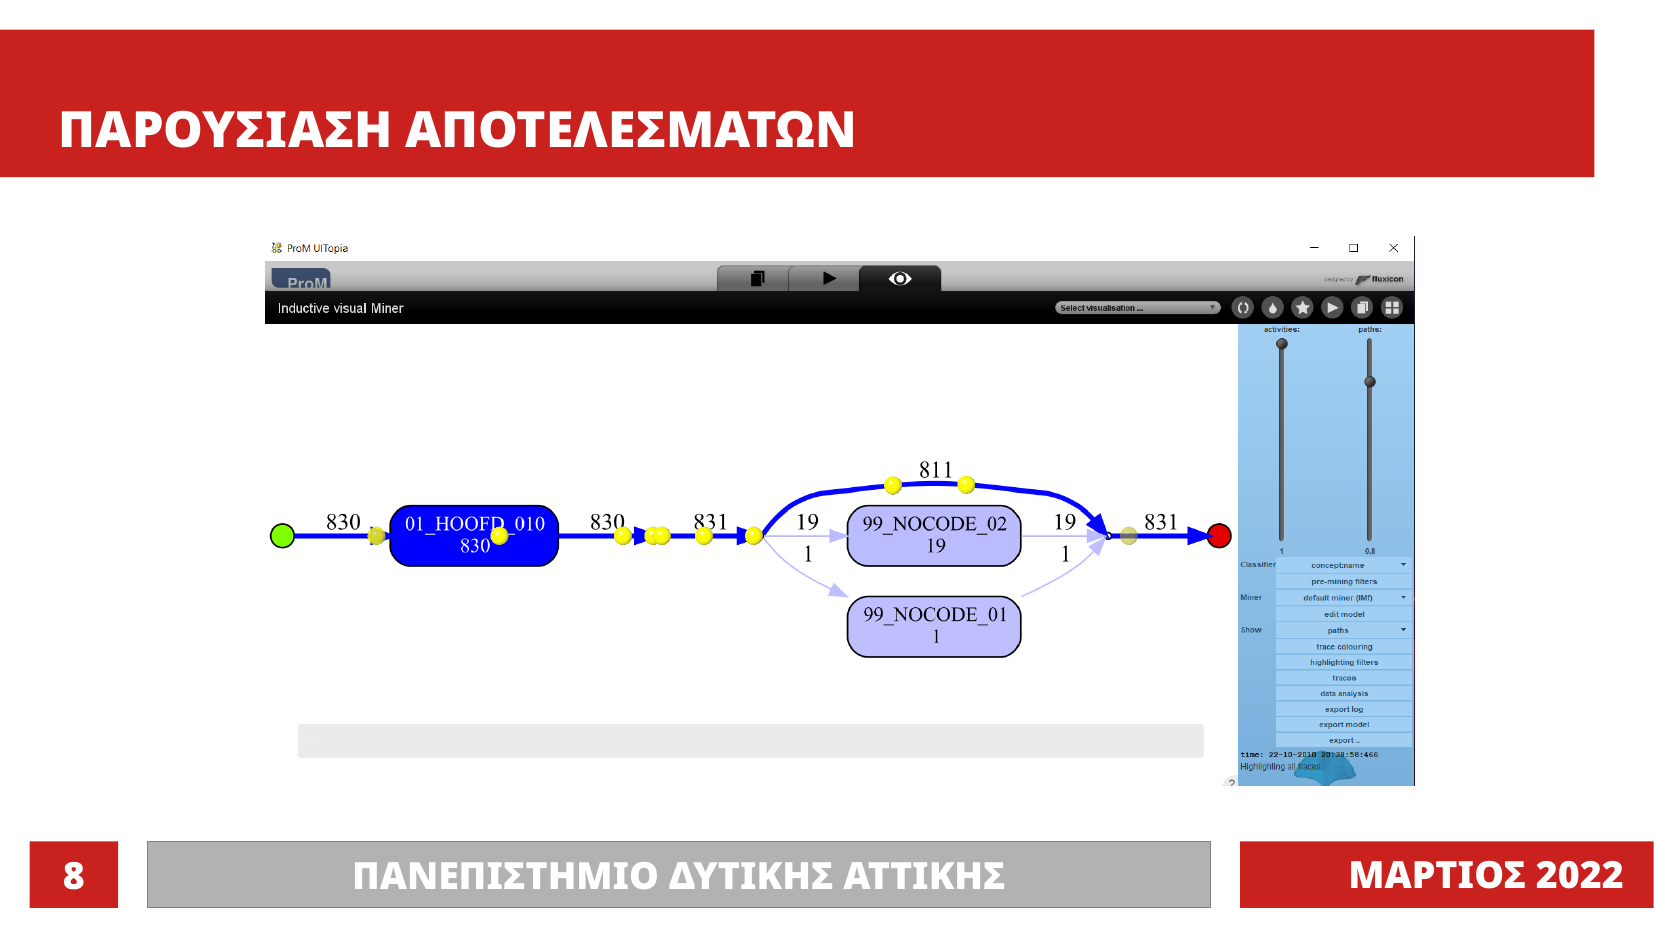

# ΠΑΡΟΥΣΙΑΣΗ ΑΠΟΤΕΛΕΣΜΑΤΩΝ
8
ΠΑΝΕΠΙΣΤΗΜΙΟ ΔΥΤΙΚΗΣ ΑΤΤΙΚΗΣ
ΜΑΡΤΙΟΣ 2022